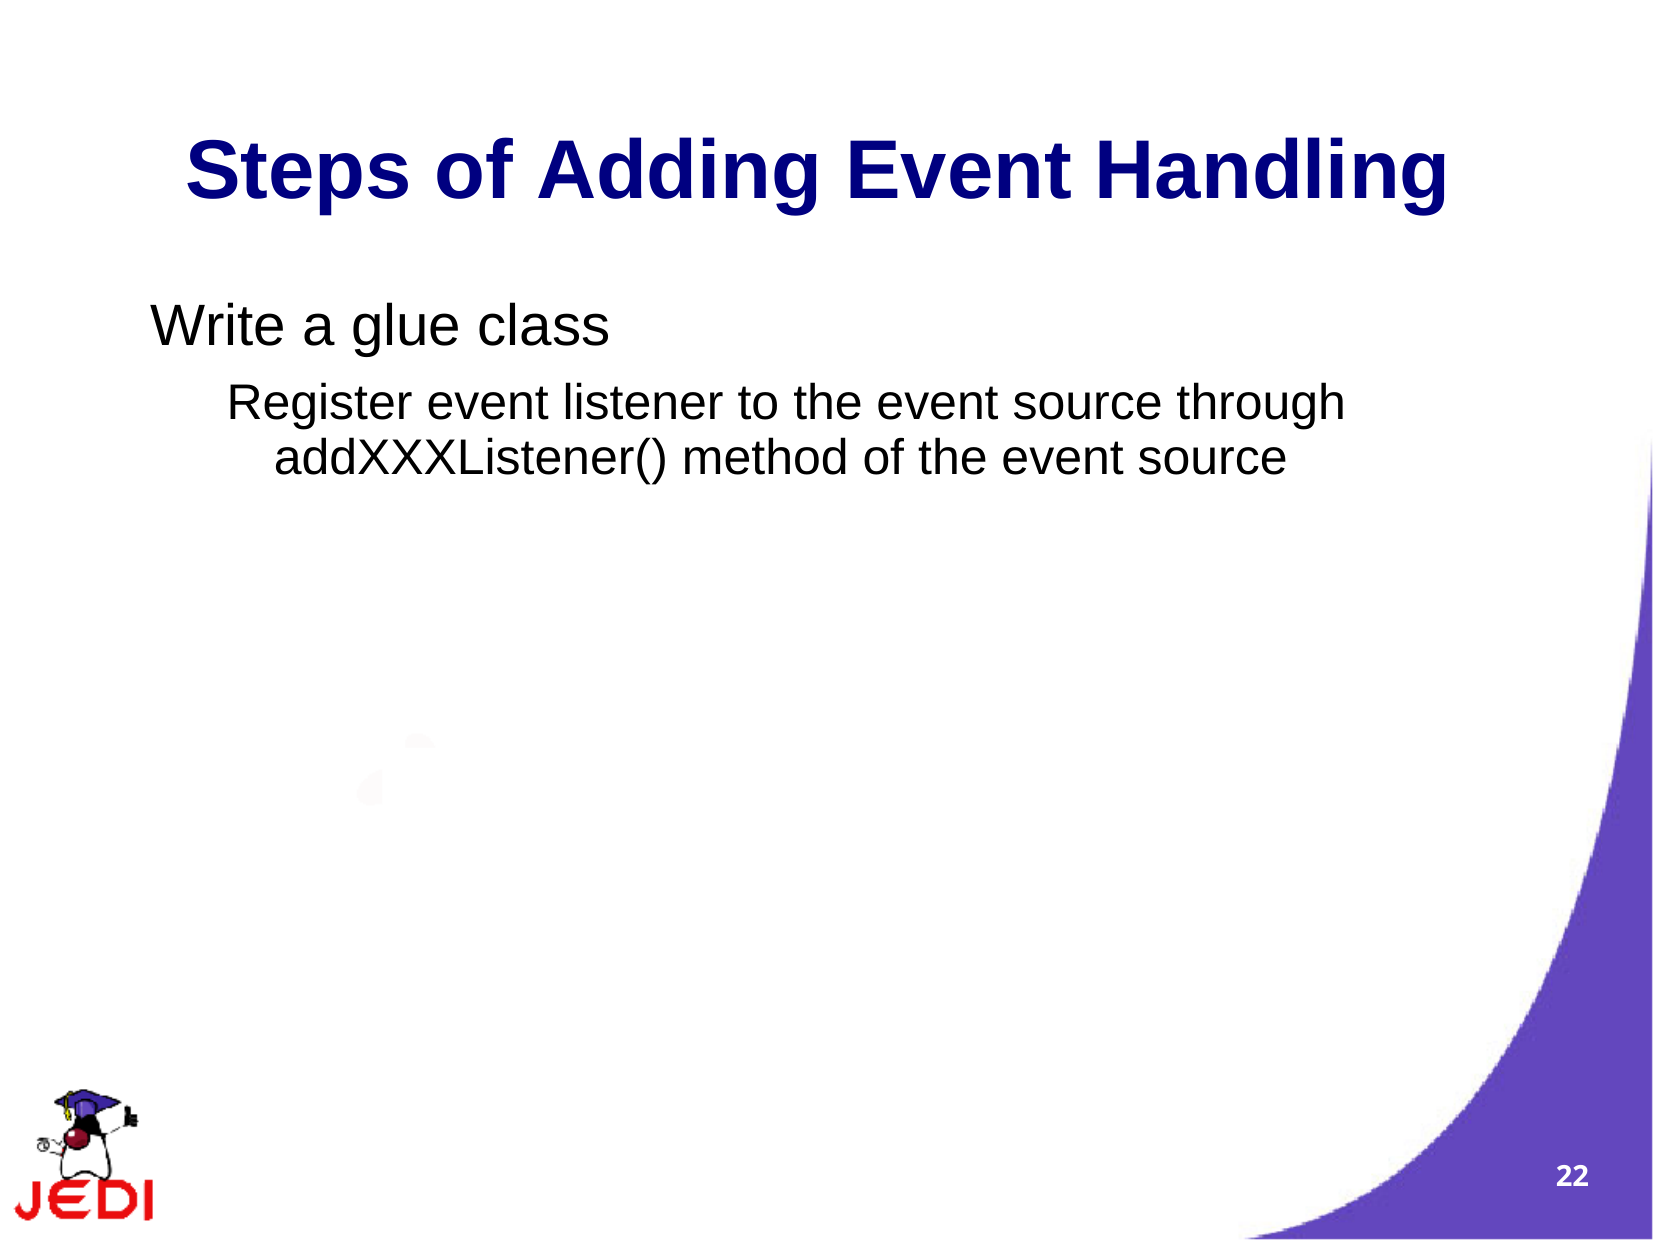

# Steps of Adding Event Handling
Write a glue class
Register event listener to the event source through addXXXListener() method of the event source